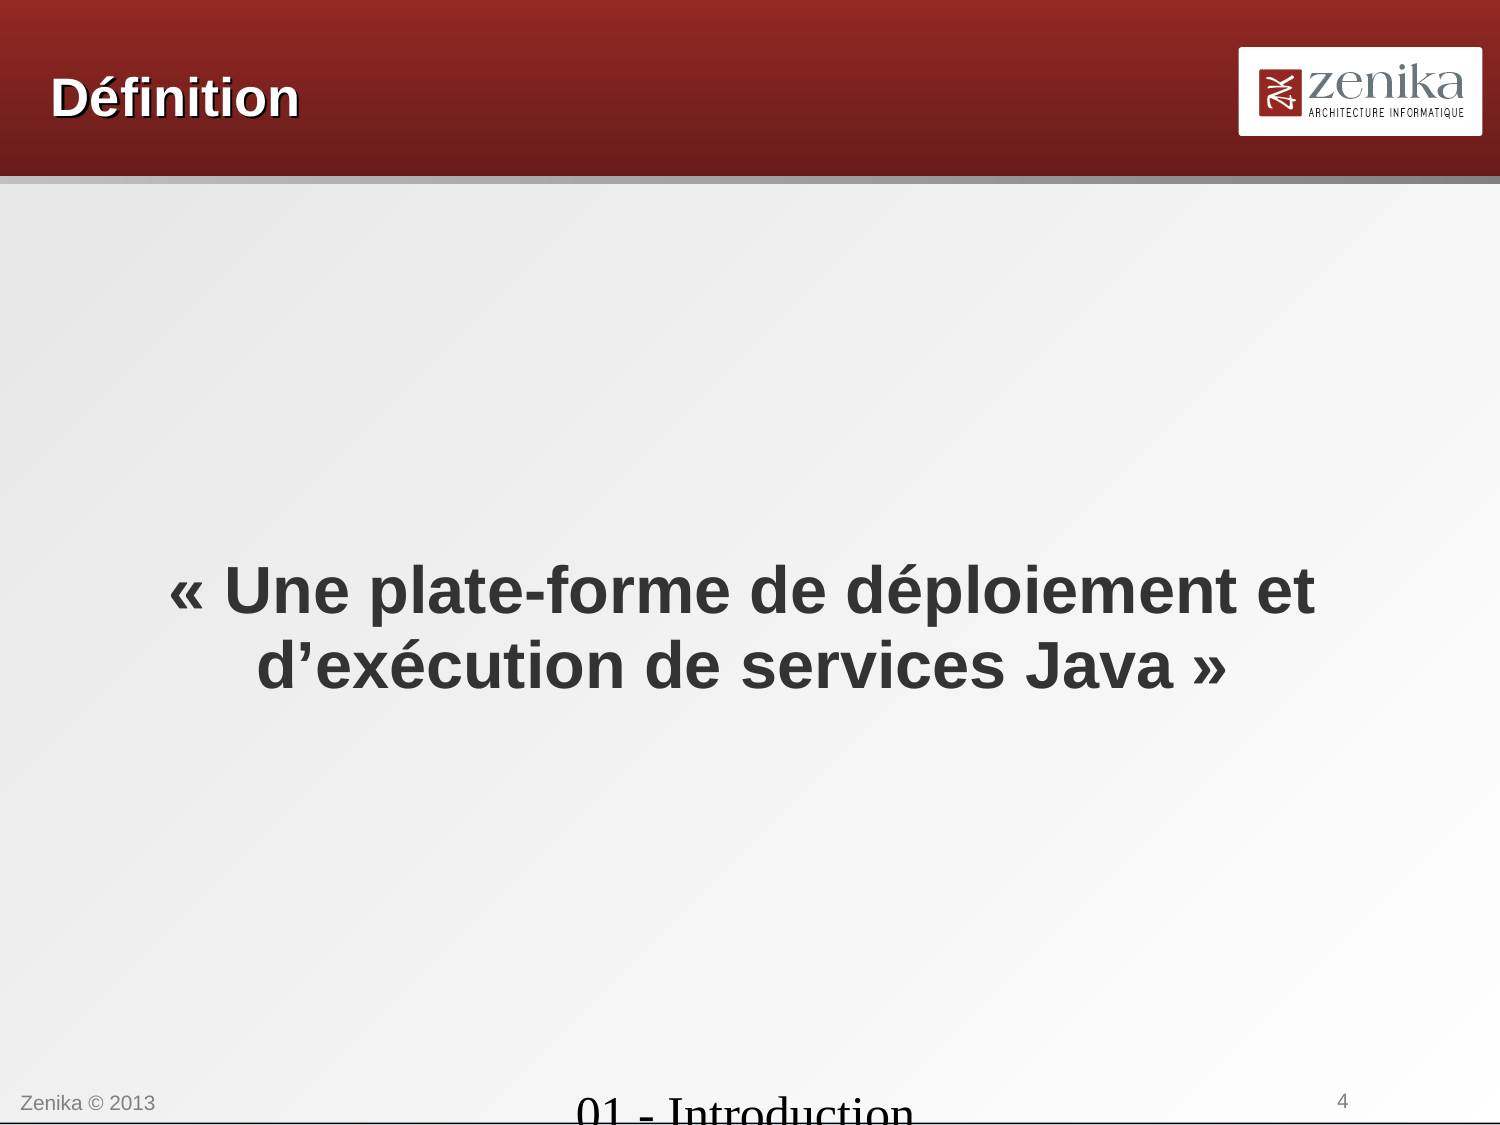

# Définition
« Une plate-forme de déploiement et d’exécution de services Java »